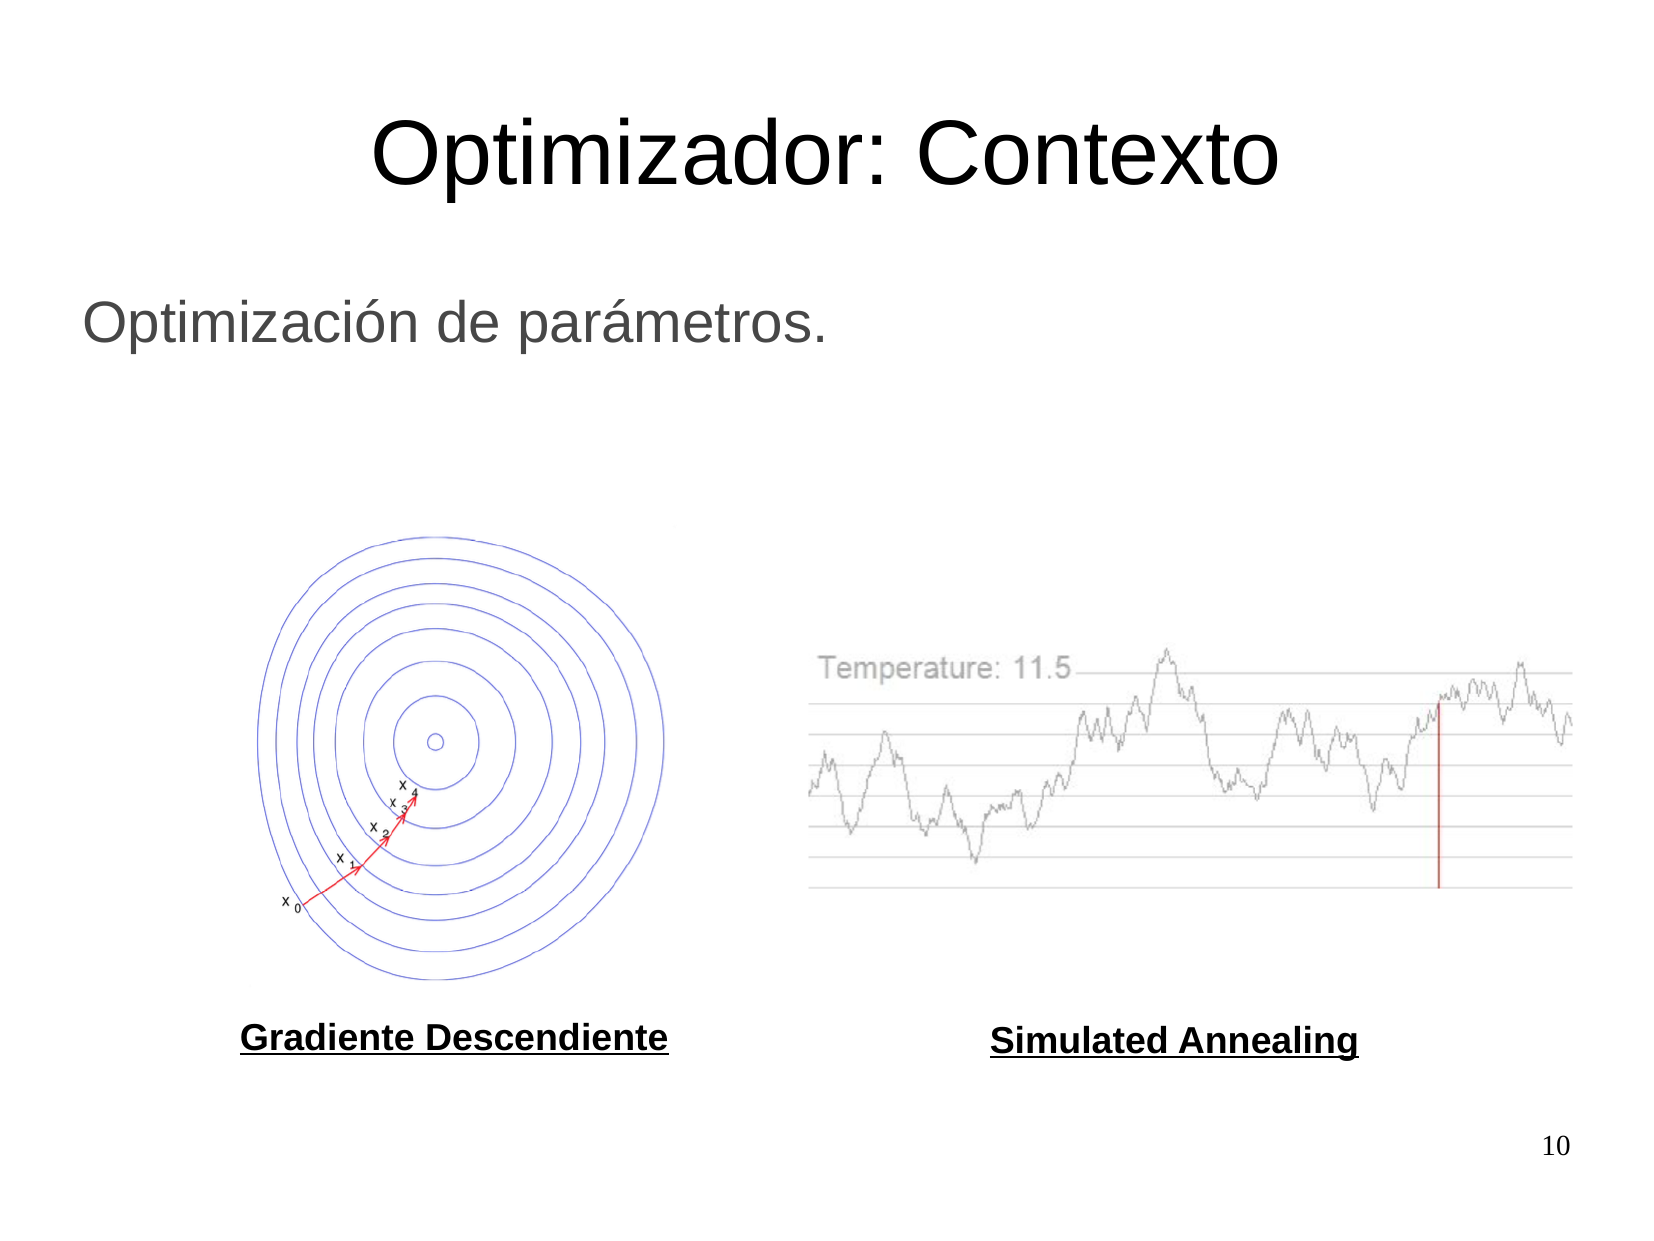

# Optimizador: Contexto
Optimización de parámetros.
Gradiente Descendiente
Simulated Annealing
10